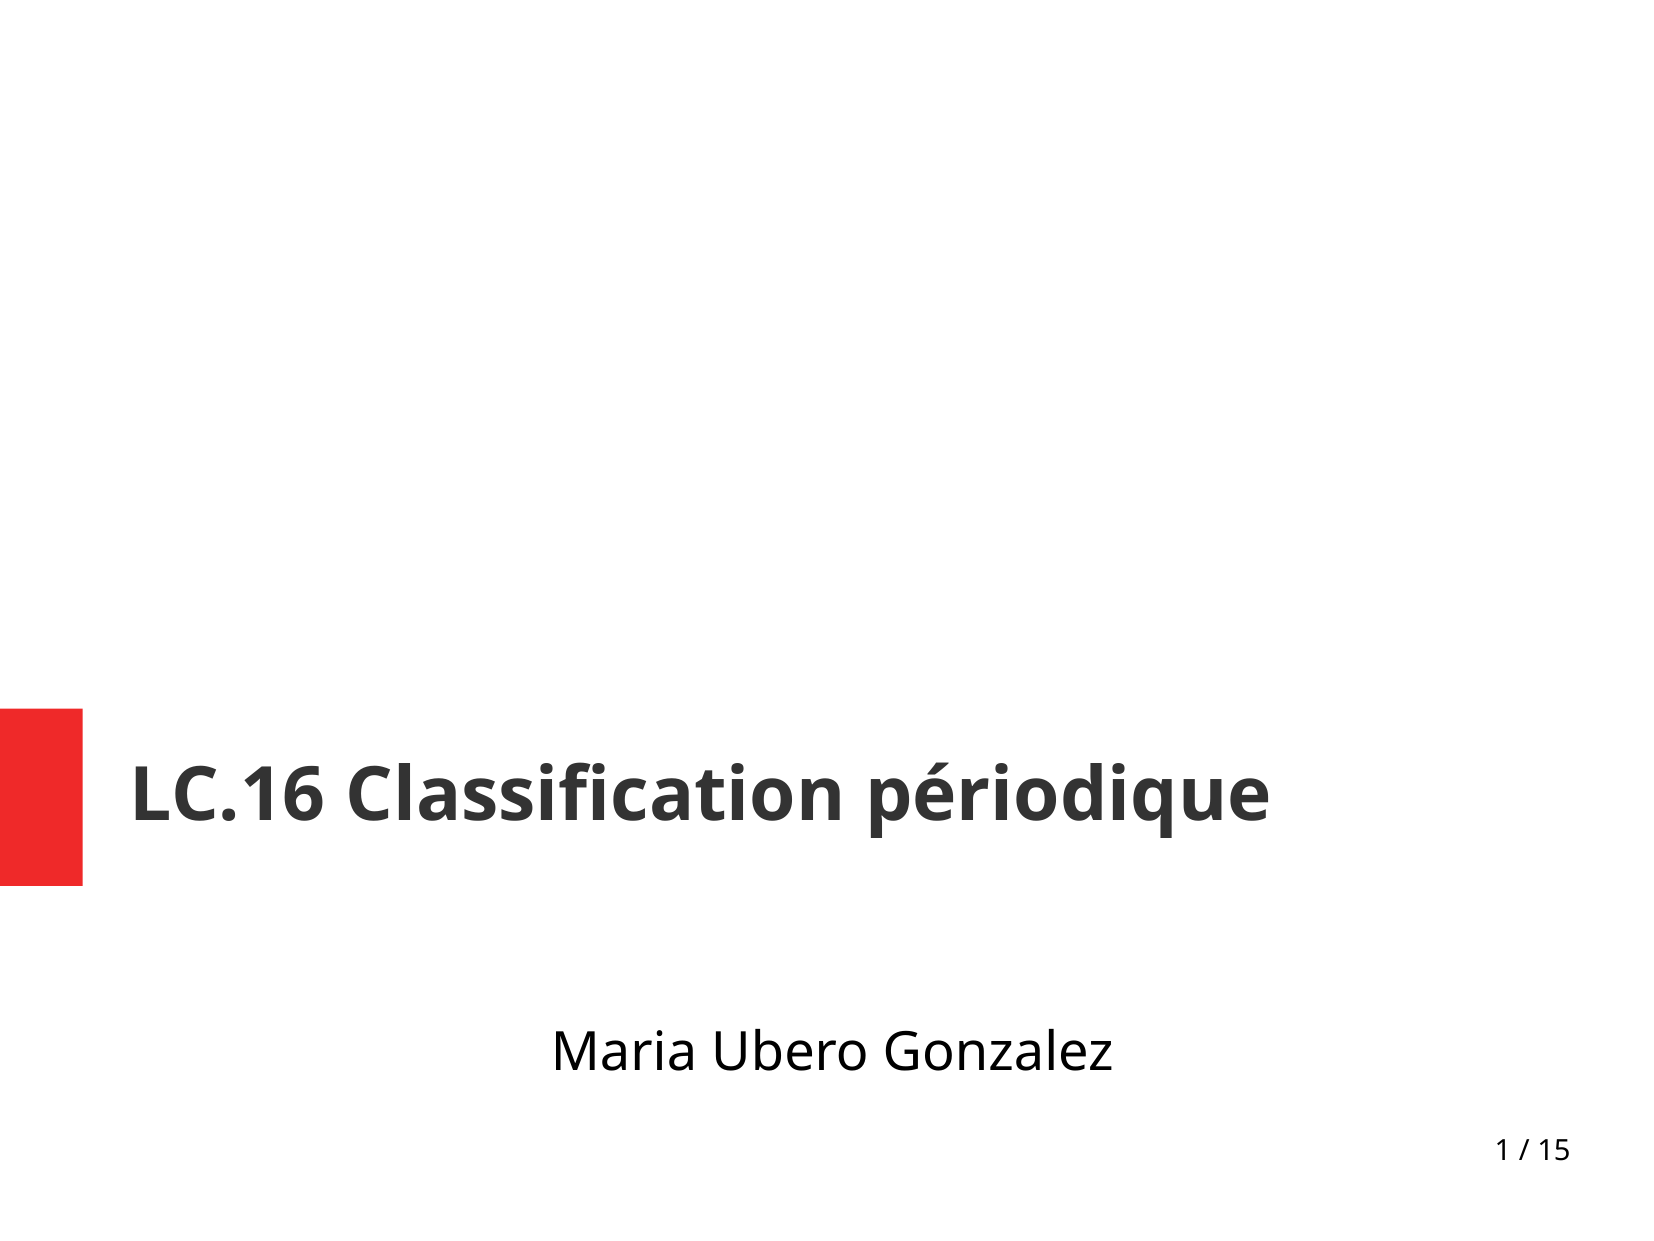

# LC.16 Classification périodique
Maria Ubero Gonzalez
1